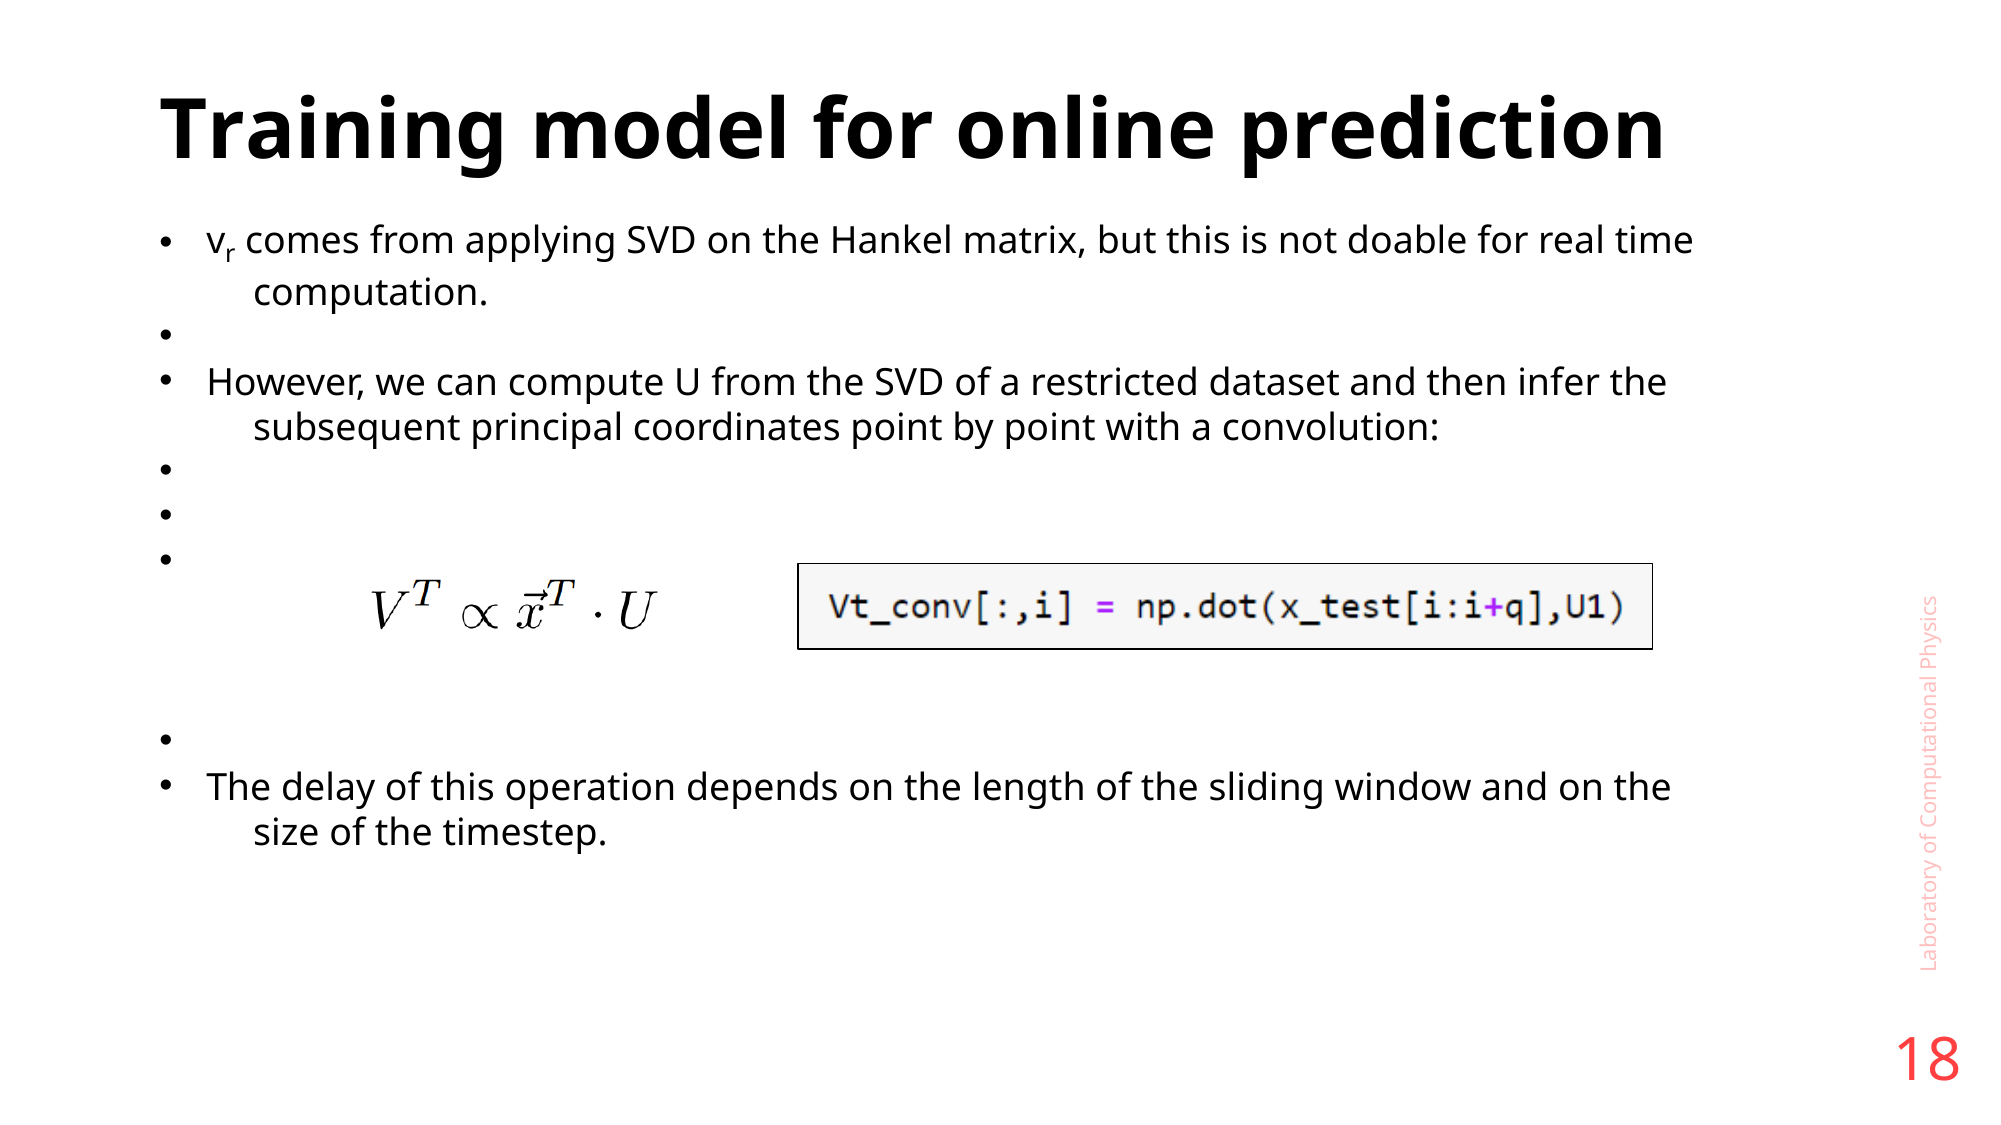

# Training model for online prediction
vr comes from applying SVD on the Hankel matrix, but this is not doable for real time computation.
However, we can compute U from the SVD of a restricted dataset and then infer the subsequent principal coordinates point by point with a convolution:
The delay of this operation depends on the length of the sliding window and on the size of the timestep.
Laboratory of Computational Physics
18